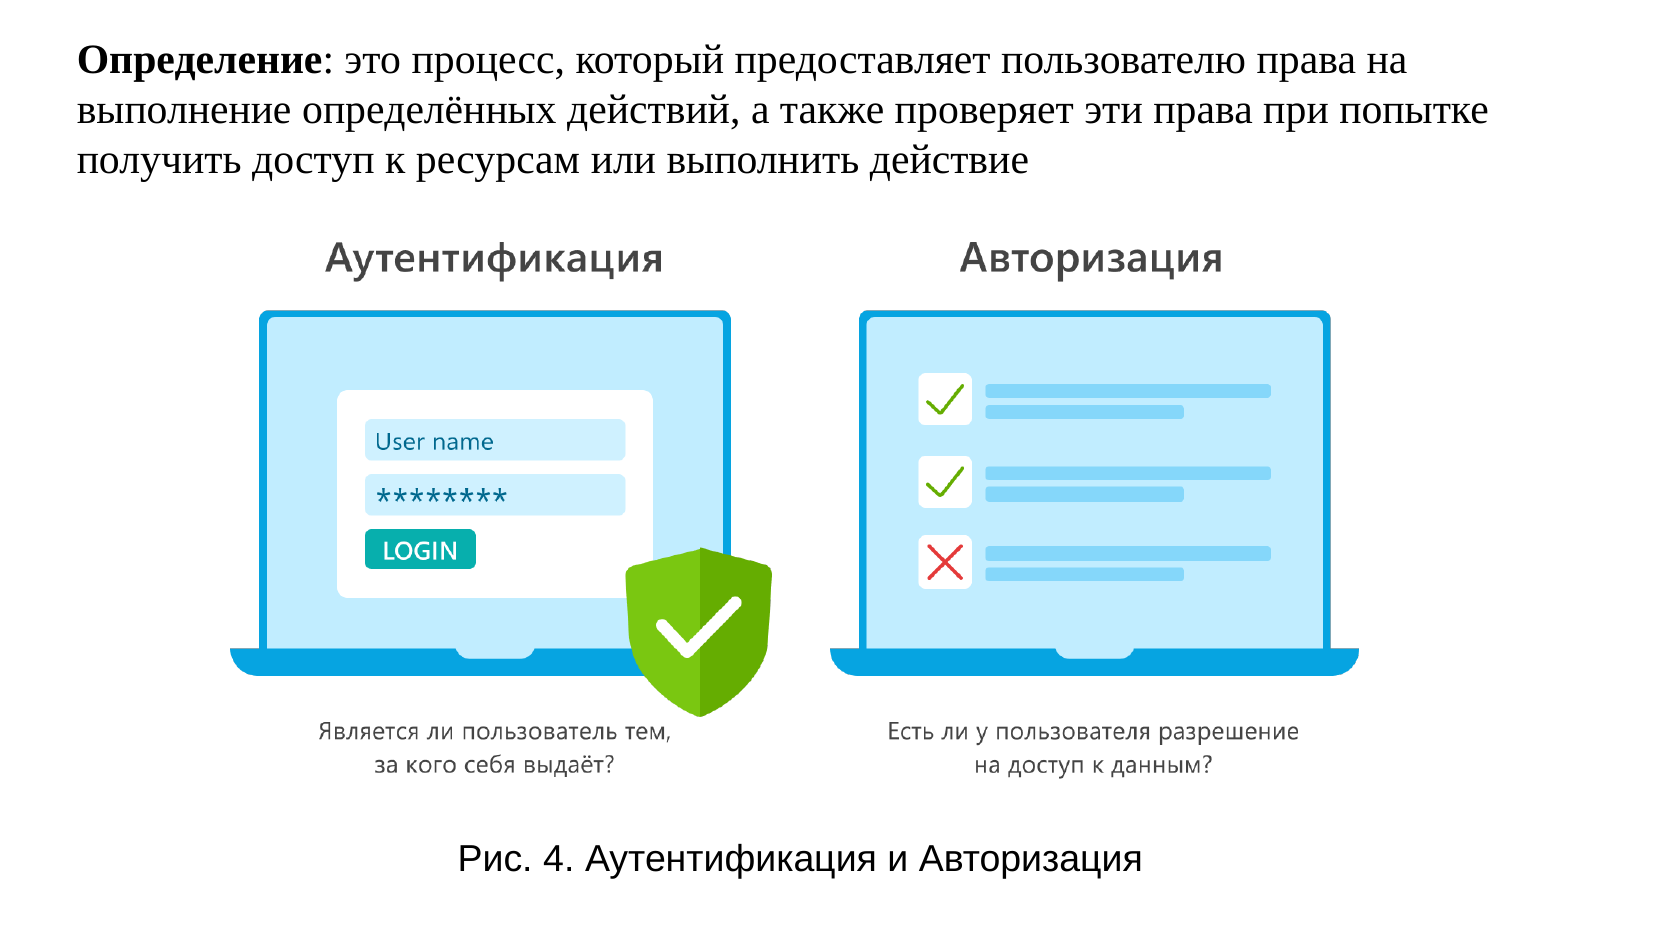

Определение: это процесс, который предоставляет пользователю права на выполнение определённых действий, а также проверяет эти права при попытке получить доступ к ресурсам или выполнить действие
Рис. 4. Аутентификация и Авторизация